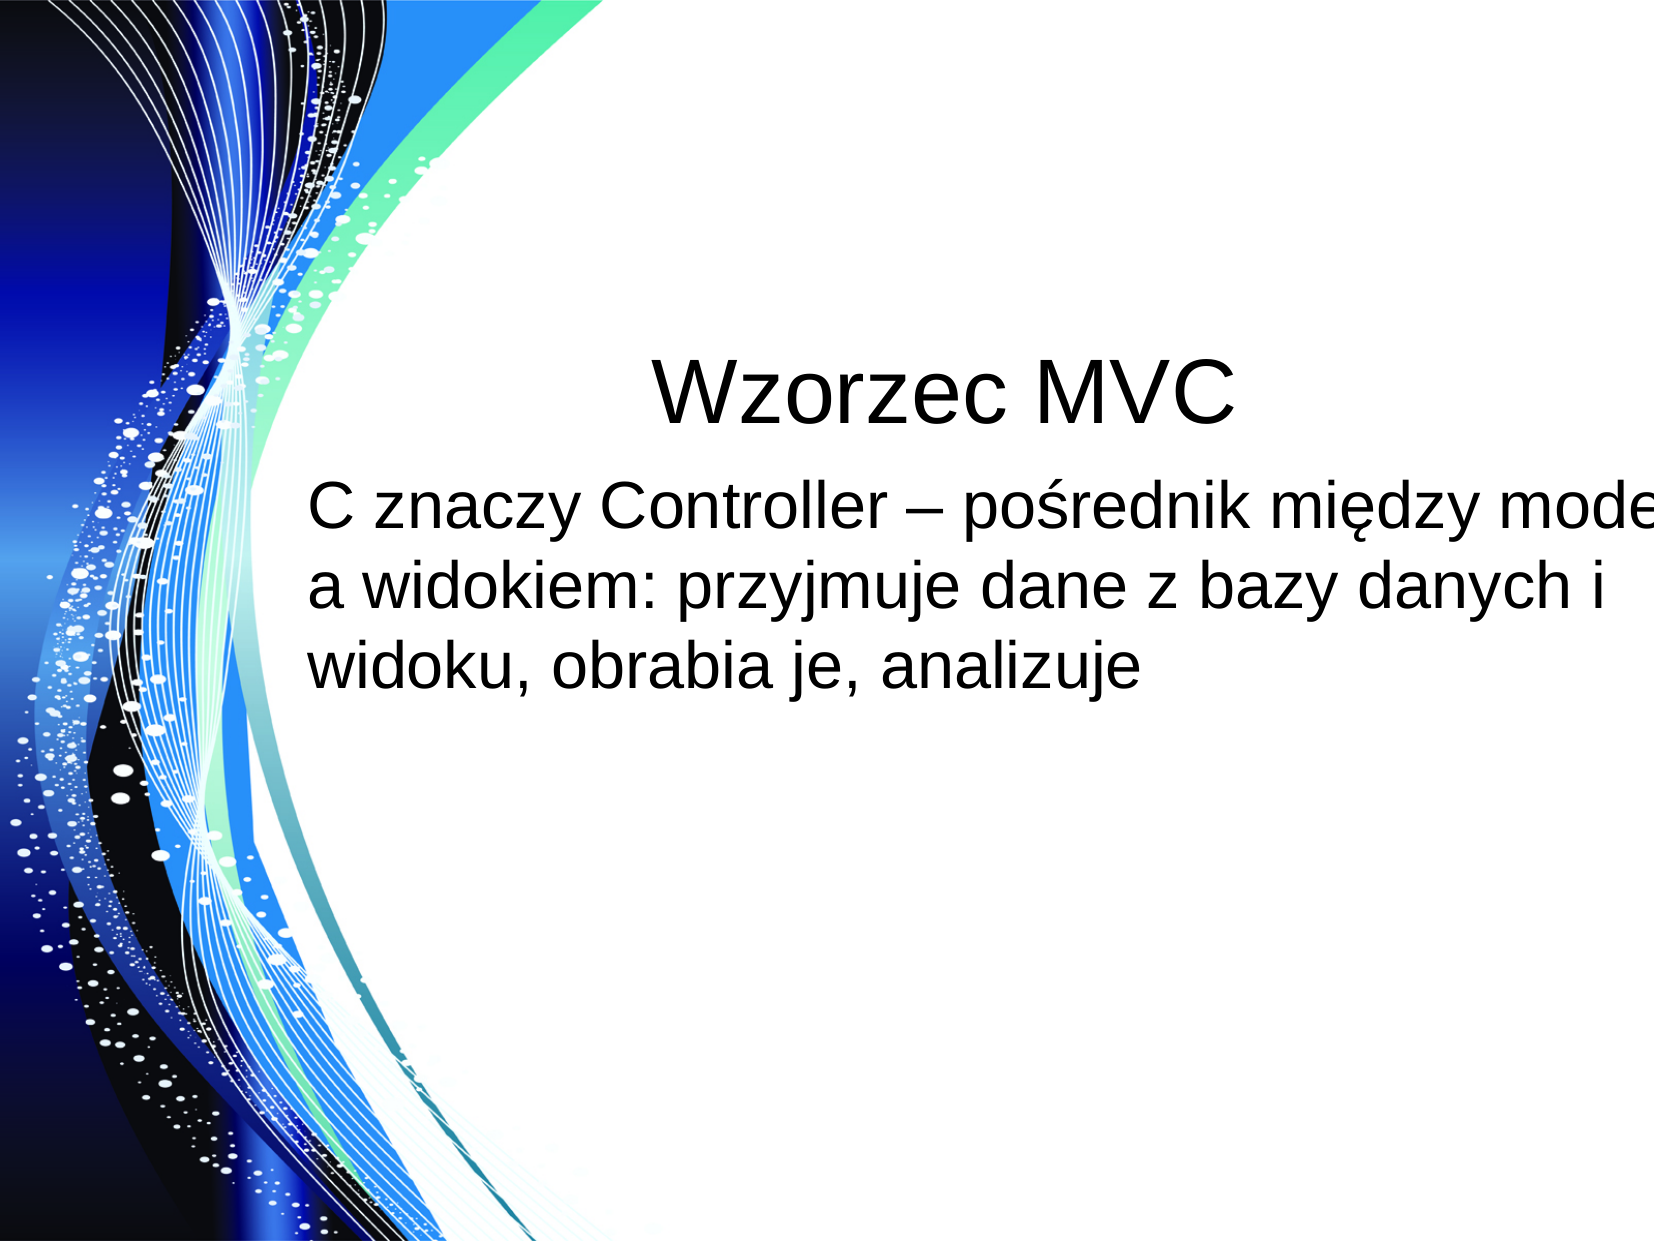

# Wzorzec MVC
C znaczy Controller – pośrednik między modelem a widokiem: przyjmuje dane z bazy danych i widoku, obrabia je, analizuje